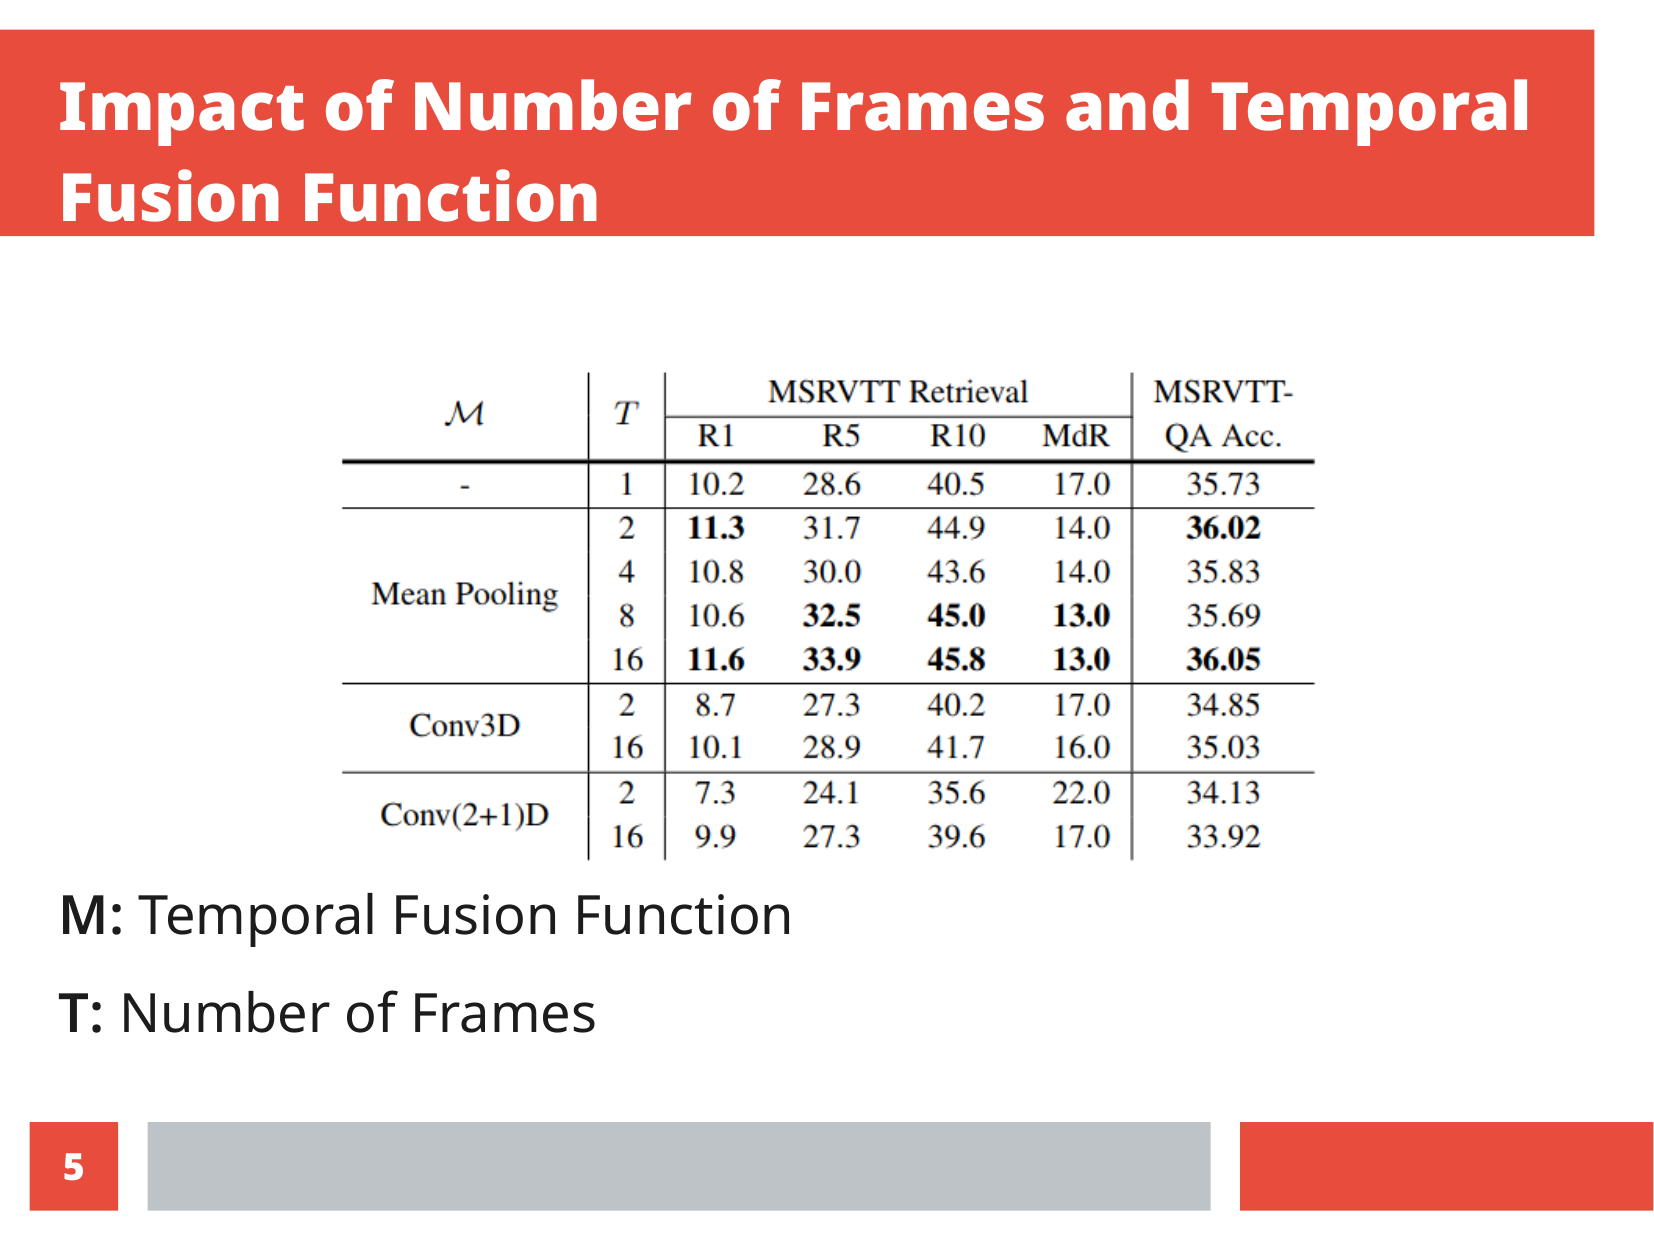

# Impact of Number of Frames and Temporal Fusion Function
M: Temporal Fusion Function
T: Number of Frames
5